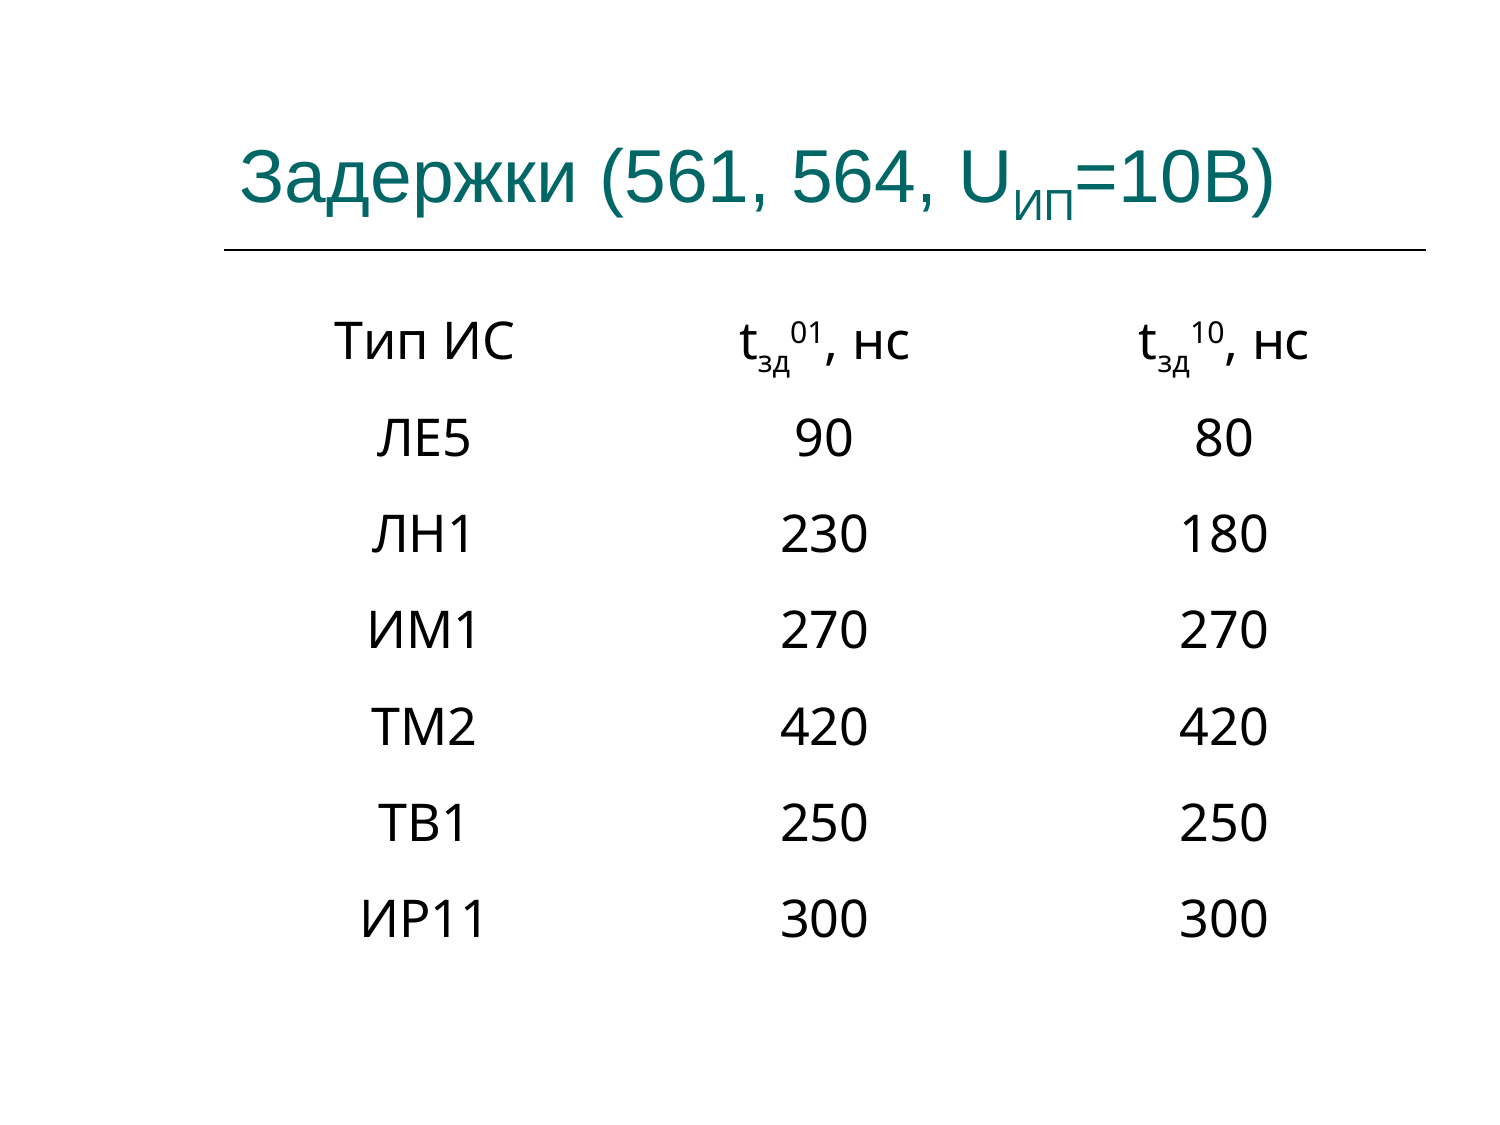

# Задержки (561, 564, UИП=10В)
| Тип ИС | tзд01, нс | tзд10, нс |
| --- | --- | --- |
| ЛЕ5 | 90 | 80 |
| ЛН1 | 230 | 180 |
| ИМ1 | 270 | 270 |
| ТМ2 | 420 | 420 |
| ТВ1 | 250 | 250 |
| ИР11 | 300 | 300 |